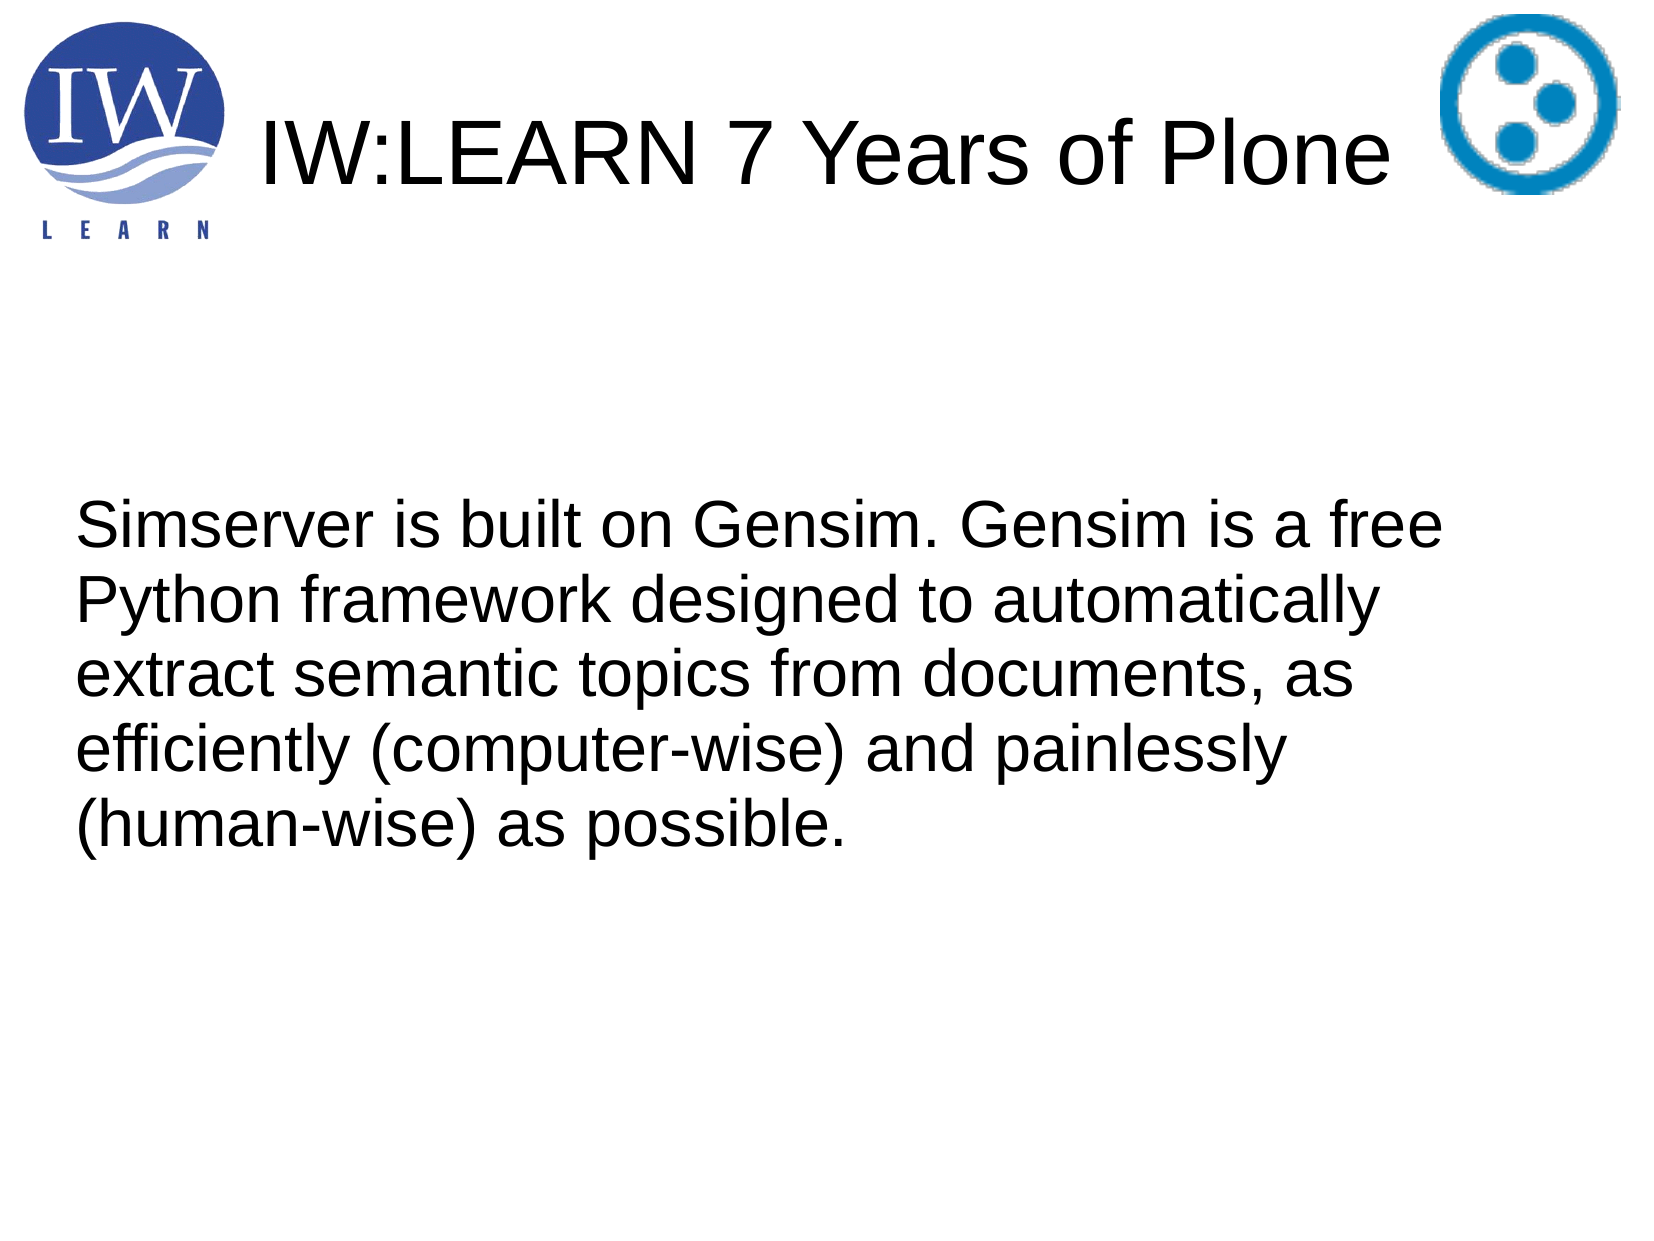

# IW:LEARN 7 Years of Plone
Simserver is built on Gensim. Gensim is a free Python framework designed to automatically extract semantic topics from documents, as efficiently (computer-wise) and painlessly (human-wise) as possible.